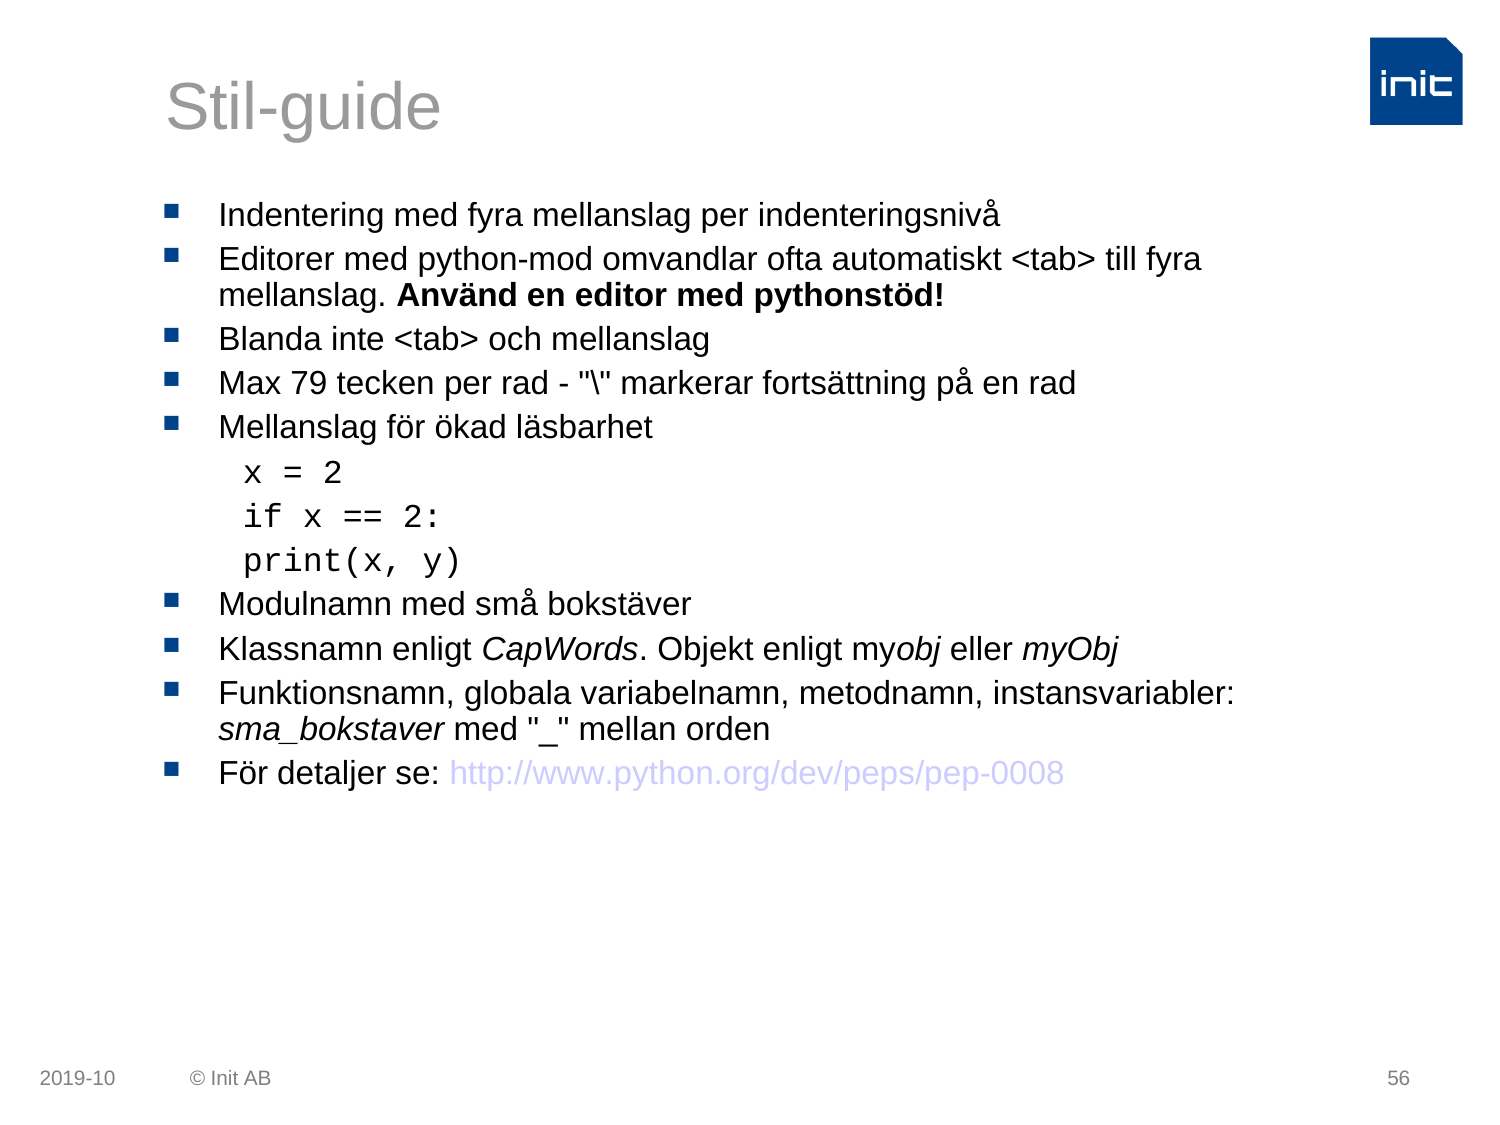

Stil-guide
Indentering med fyra mellanslag per indenteringsnivå
Editorer med python-mod omvandlar ofta automatiskt <tab> till fyra mellanslag. Använd en editor med pythonstöd!
Blanda inte <tab> och mellanslag
Max 79 tecken per rad - "\" markerar fortsättning på en rad
Mellanslag för ökad läsbarhet
x = 2
if x == 2:
print(x, y)
Modulnamn med små bokstäver
Klassnamn enligt CapWords. Objekt enligt myobj eller myObj
Funktionsnamn, globala variabelnamn, metodnamn, instansvariabler:
sma_bokstaver med "_" mellan orden
För detaljer se: http://www.python.org/dev/peps/pep-0008
2019-10
© Init AB